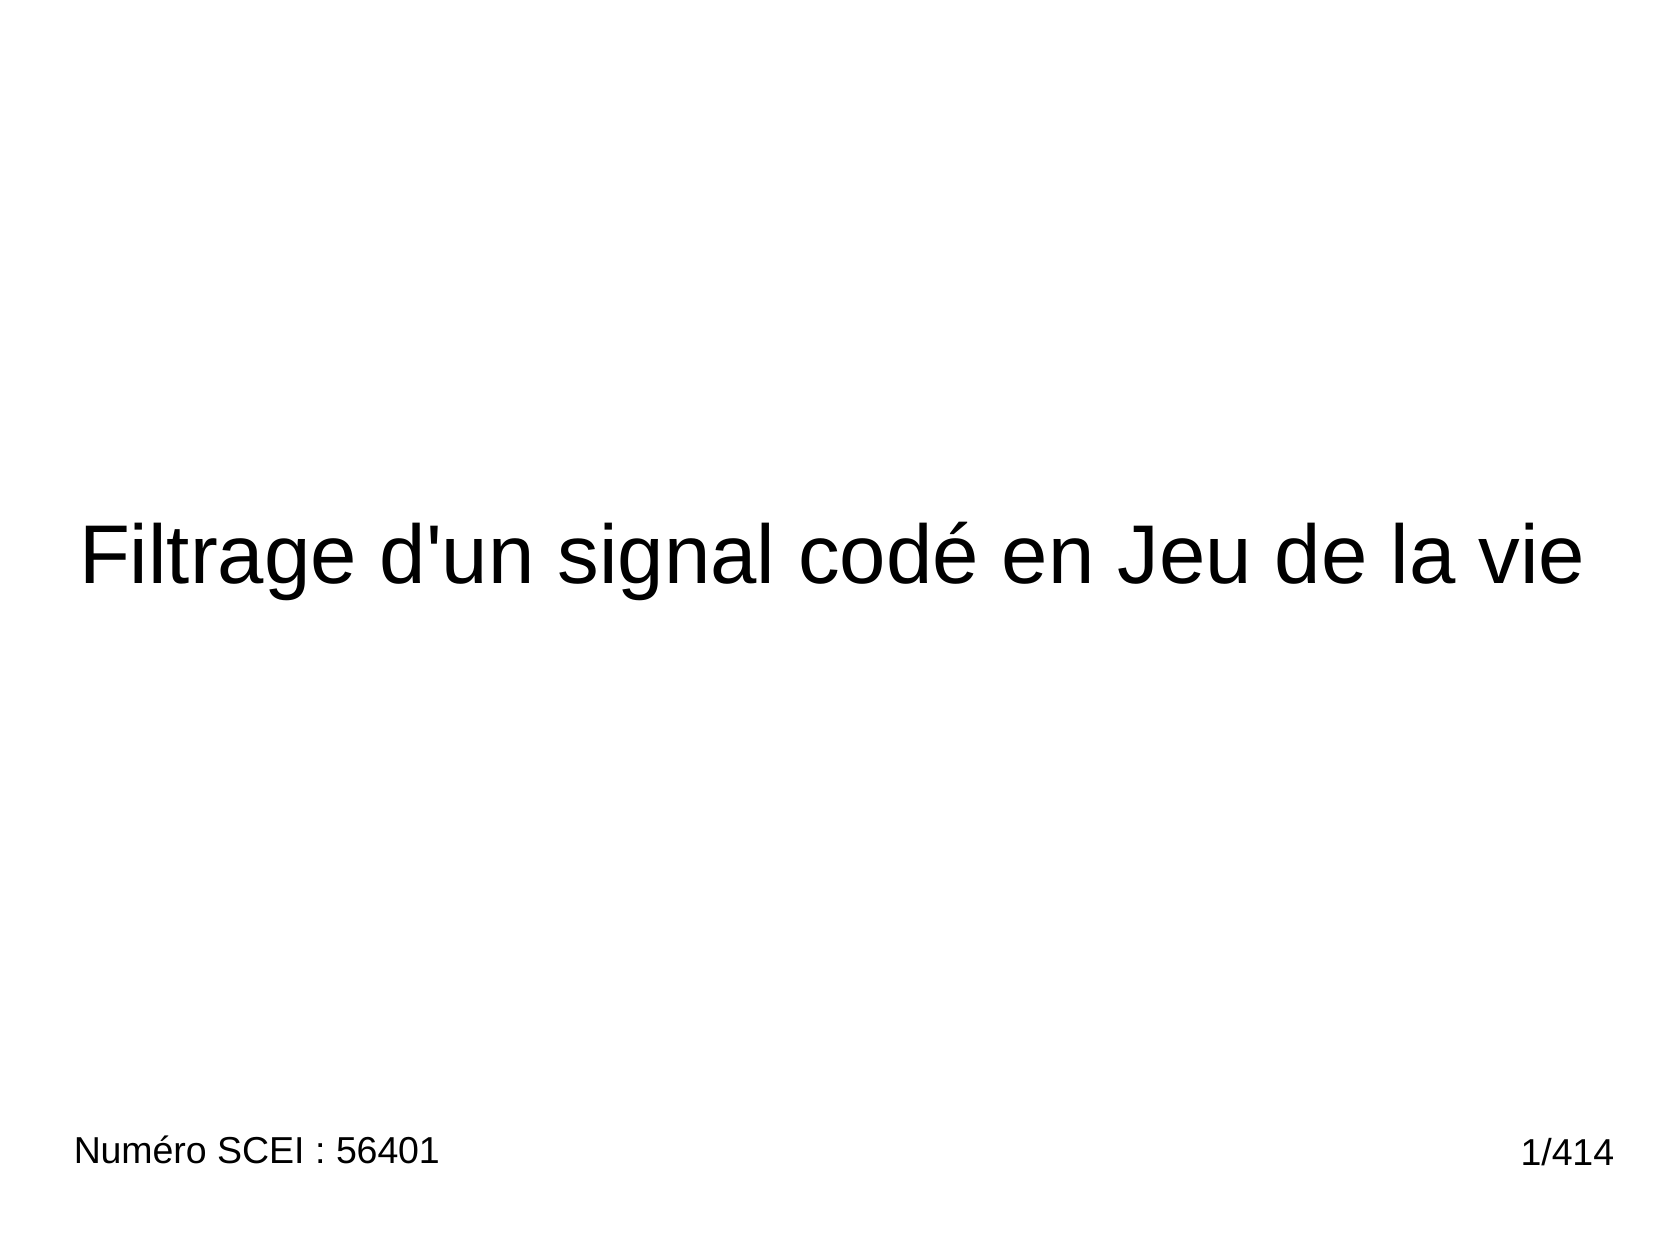

# Filtrage d'un signal codé en Jeu de la vie
Numéro SCEI : 56401